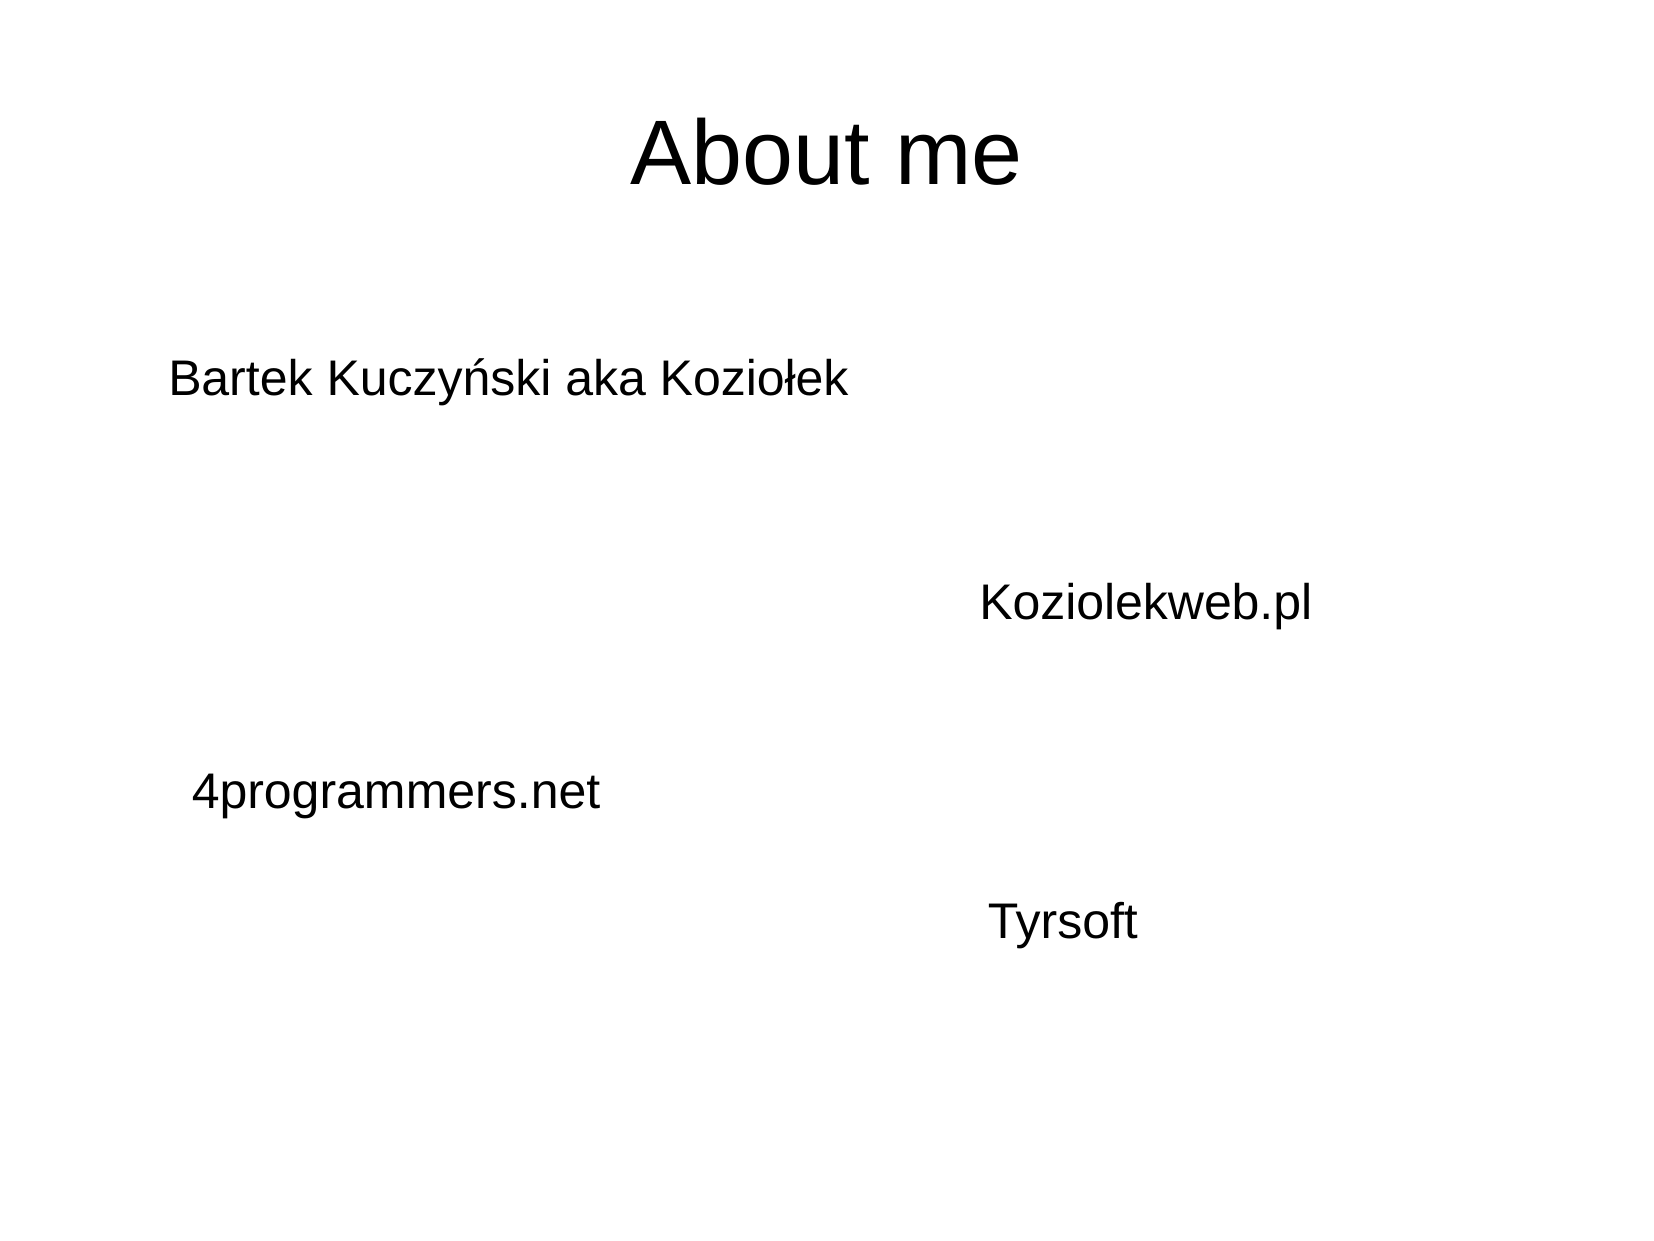

# About me
Bartek Kuczyński aka Koziołek
Koziolekweb.pl
4programmers.net
Tyrsoft